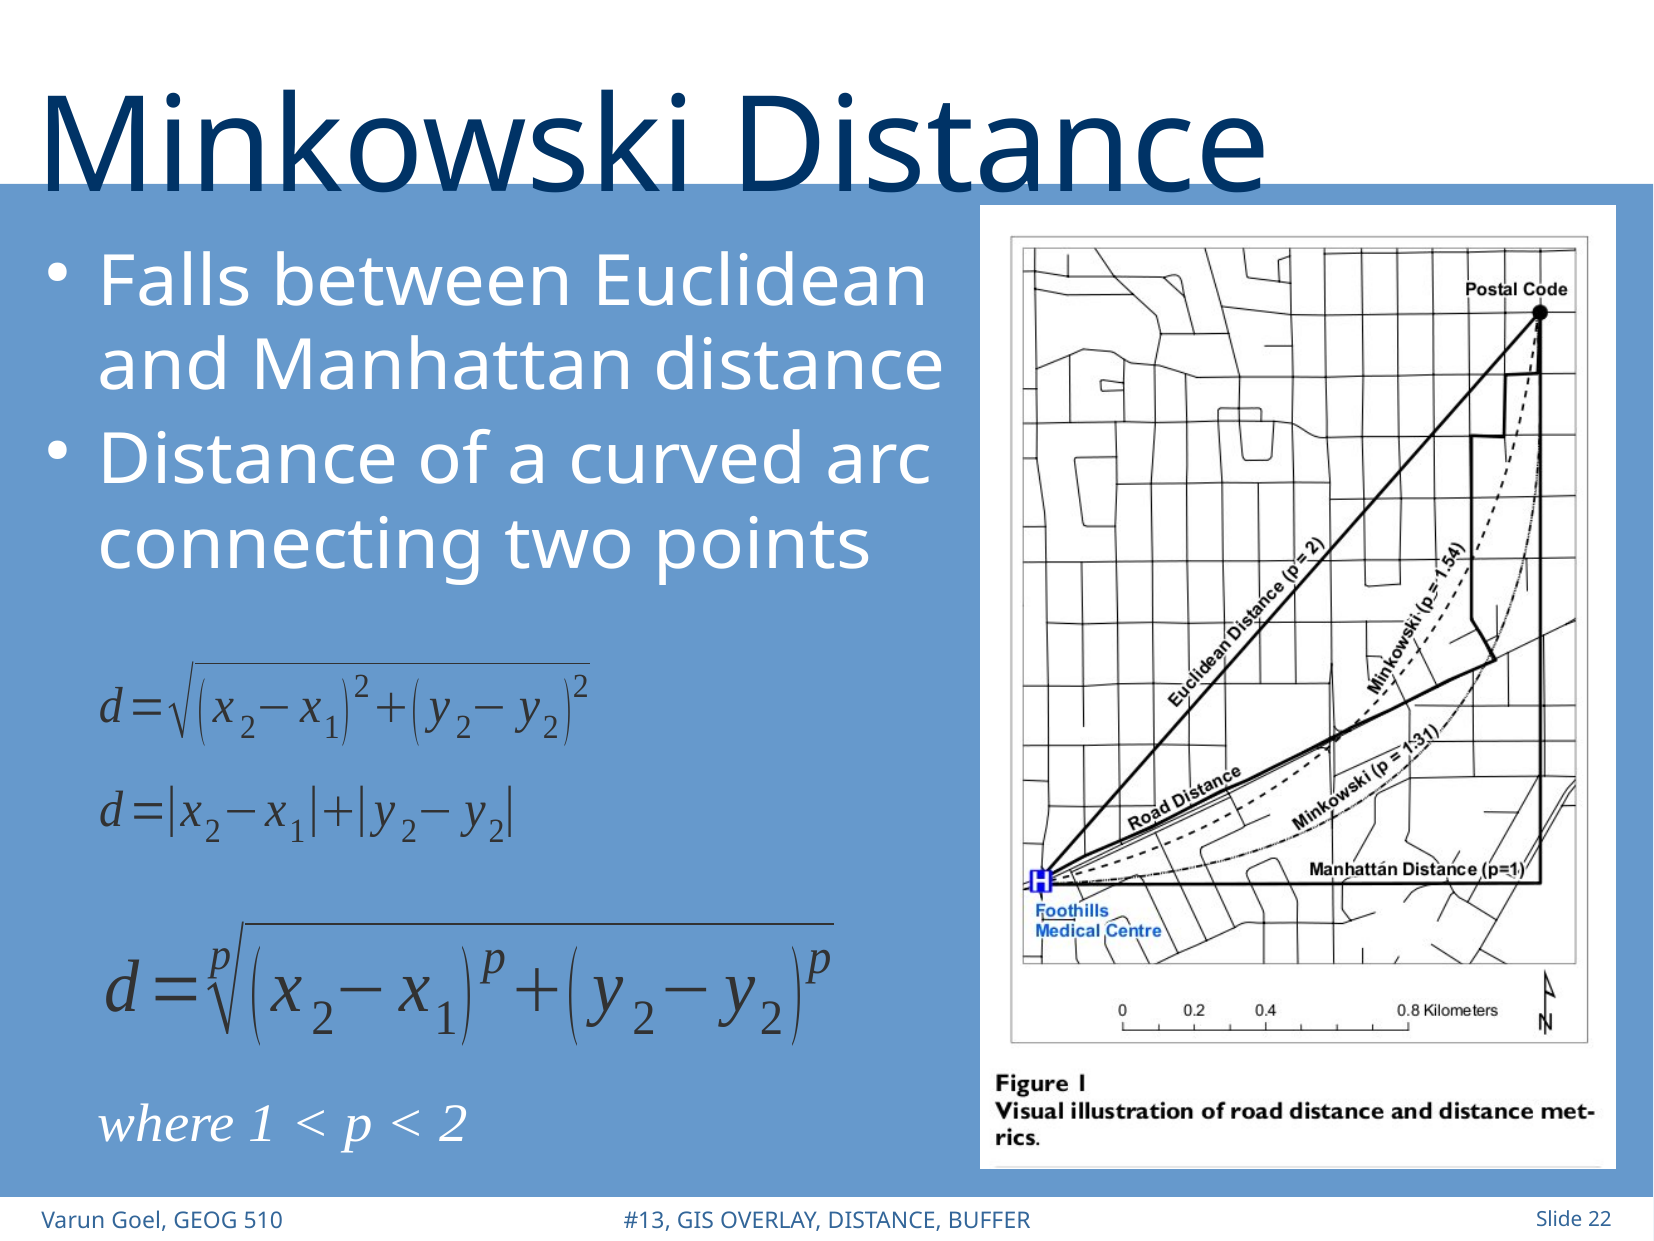

# Minkowski Distance
Falls between Euclidean and Manhattan distance
Distance of a curved arc connecting two points
where 1 < p < 2
#13, GIS OVERLAY, DISTANCE, BUFFER
22